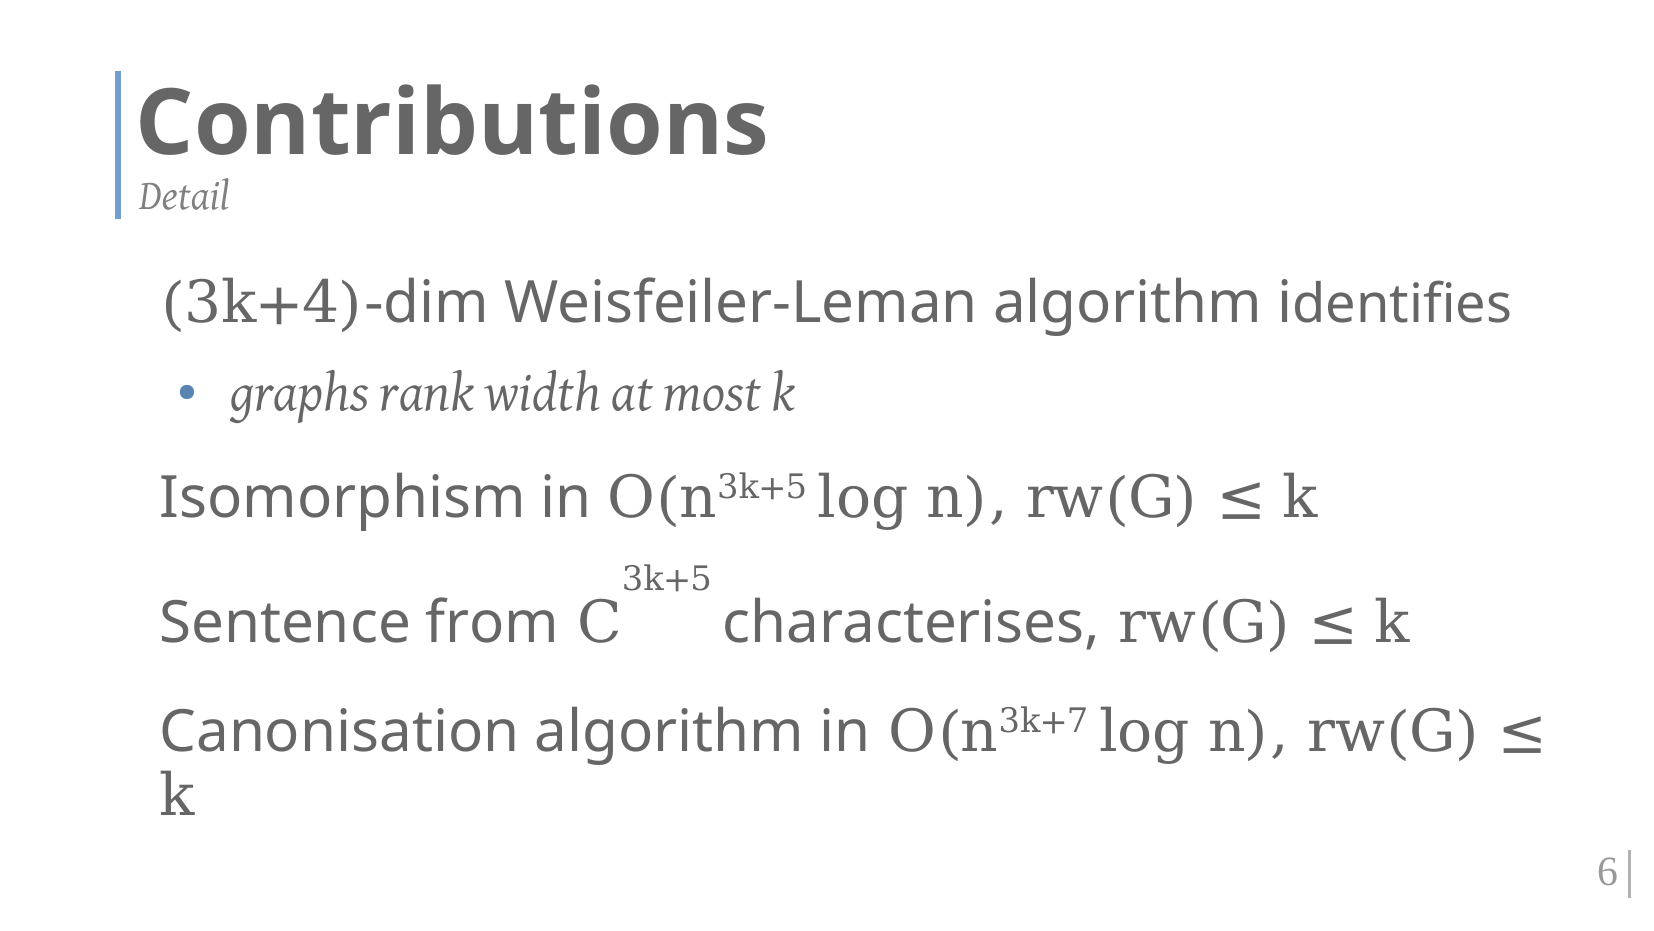

# Contributions
Detail
(3k+4)-dim Weisfeiler-Leman algorithm identifies
graphs rank width at most k
Isomorphism in O(n3k+5 log n), rw(G) ≤ k
Sentence from C3k+5 characterises, rw(G) ≤ k
Canonisation algorithm in O(n3k+7 log n), rw(G) ≤ k
6